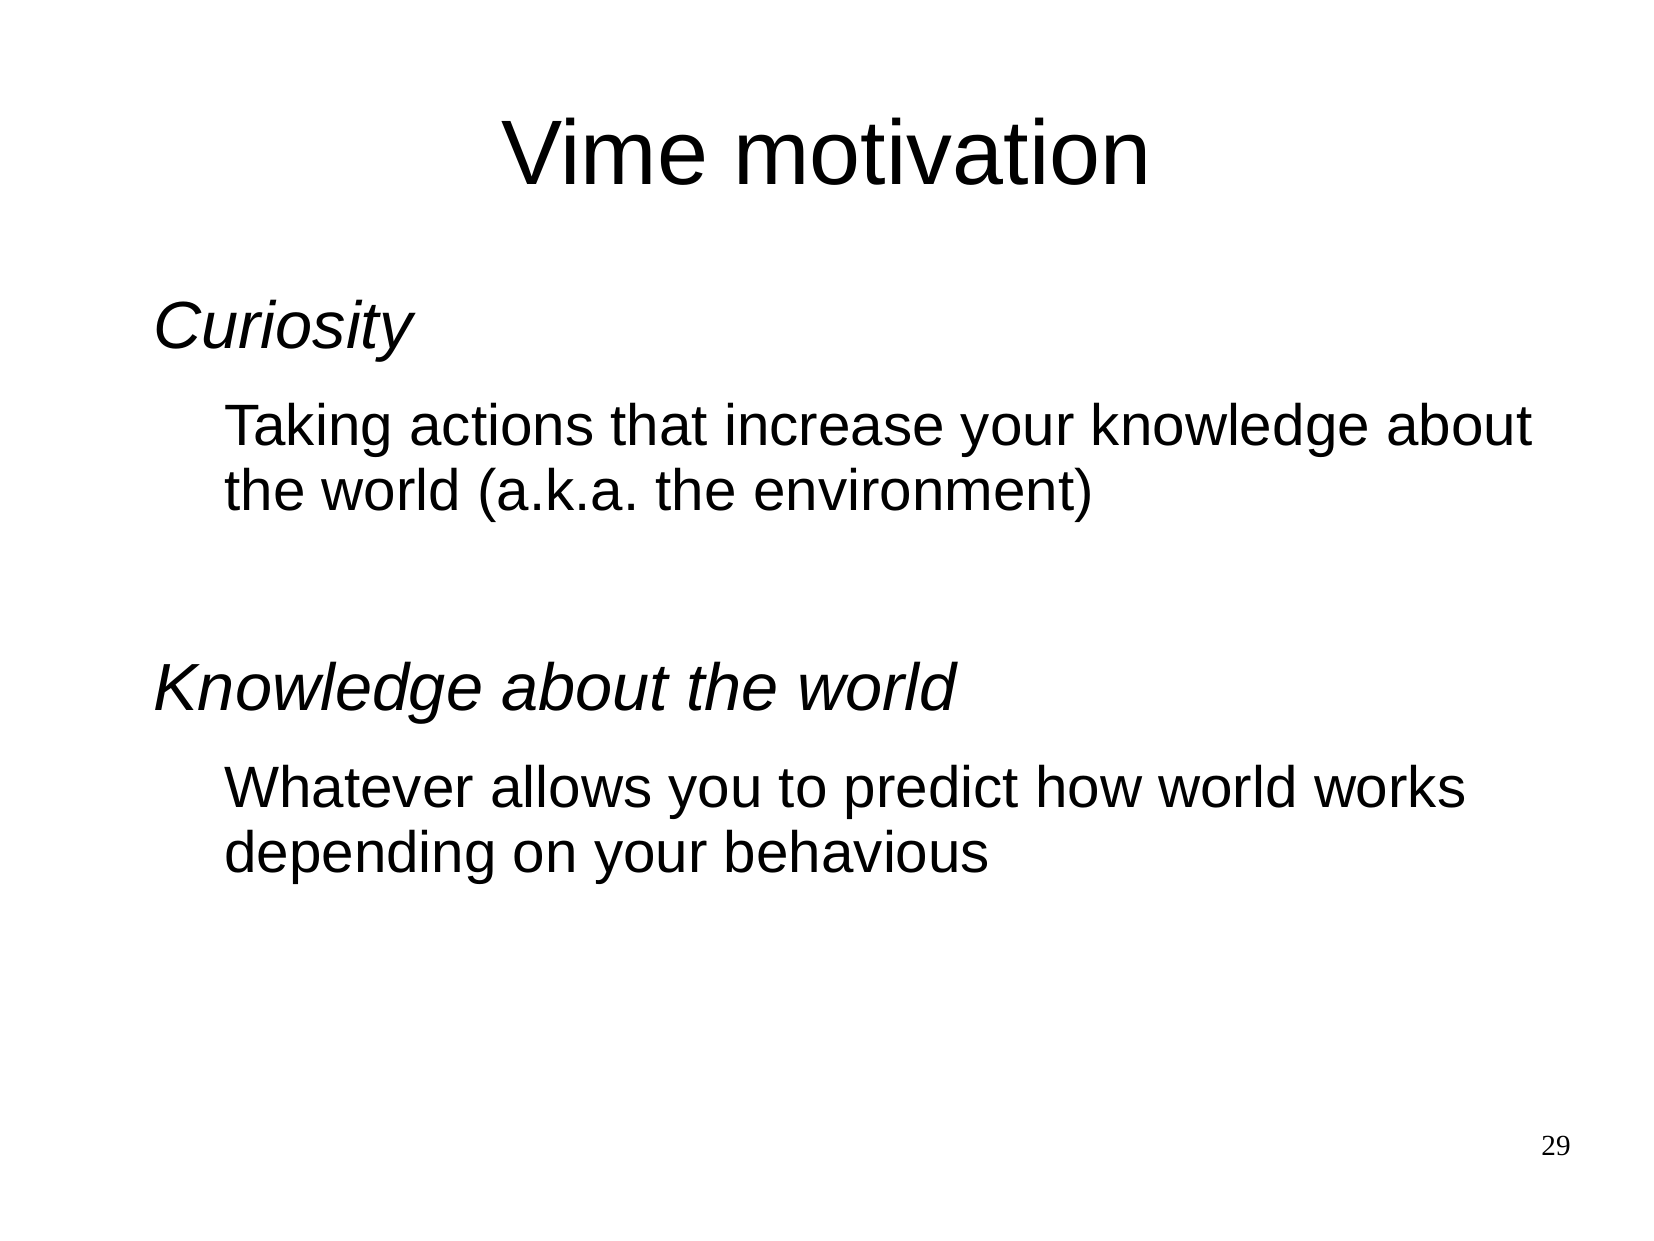

# Vime motivation
Curiosity
Taking actions that increase your knowledge about the world (a.k.a. the environment)
Knowledge about the world
Whatever allows you to predict how world works depending on your behavious
29